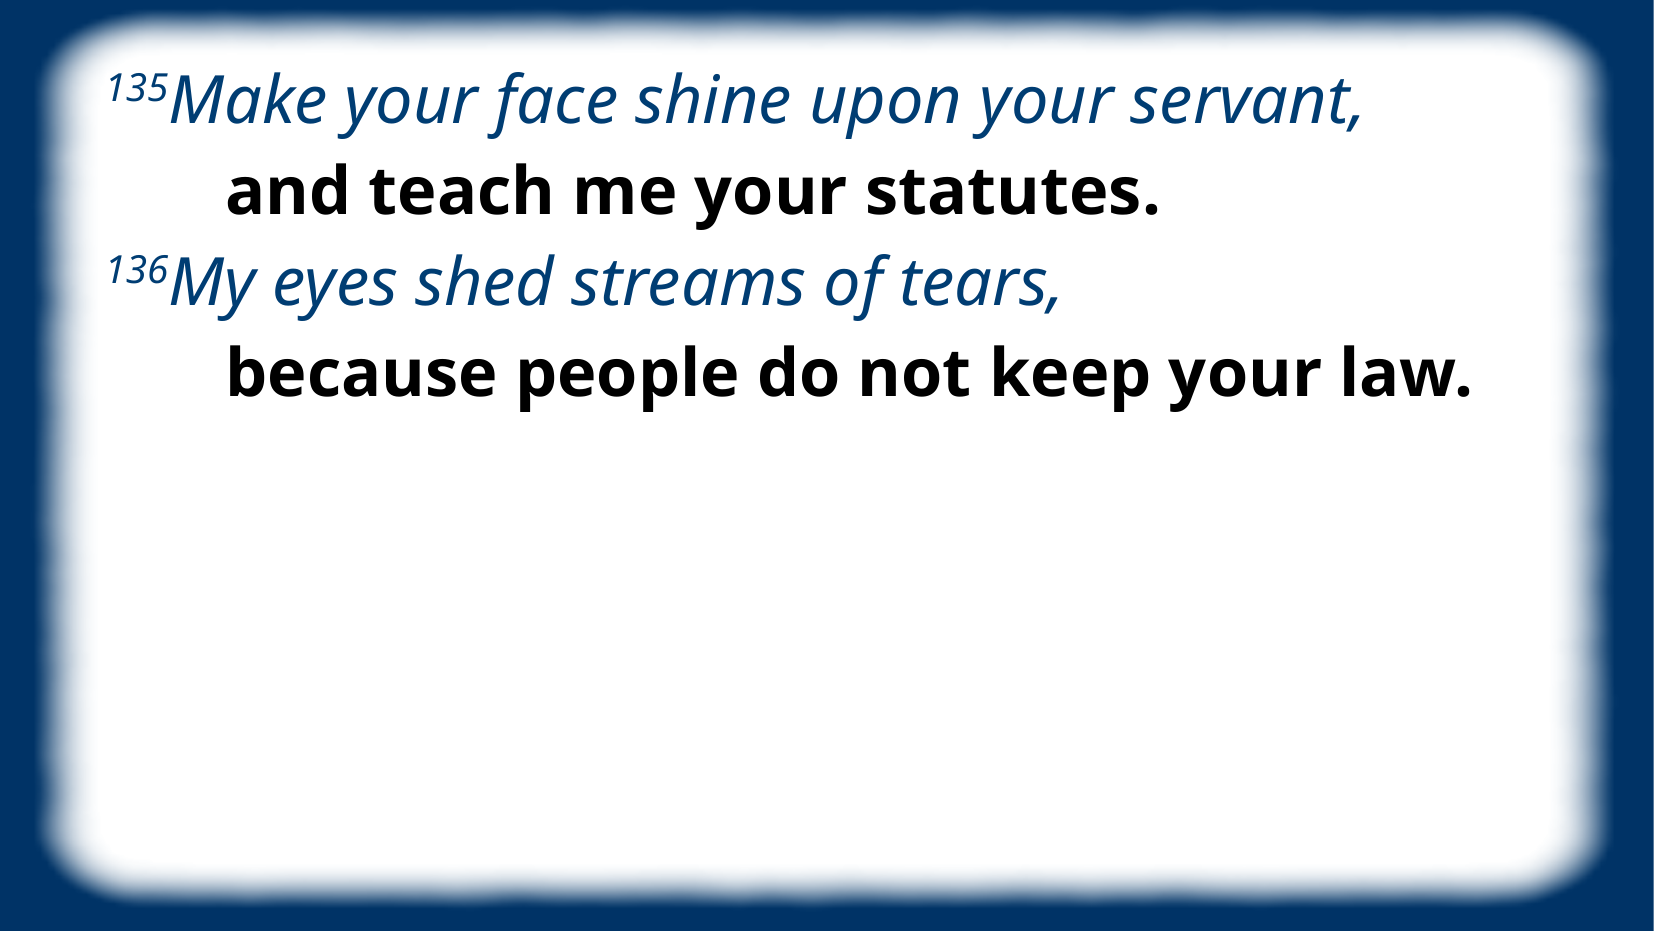

135Make your face shine upon your servant,
 and teach me your statutes.
136My eyes shed streams of tears,
 because people do not keep your law.